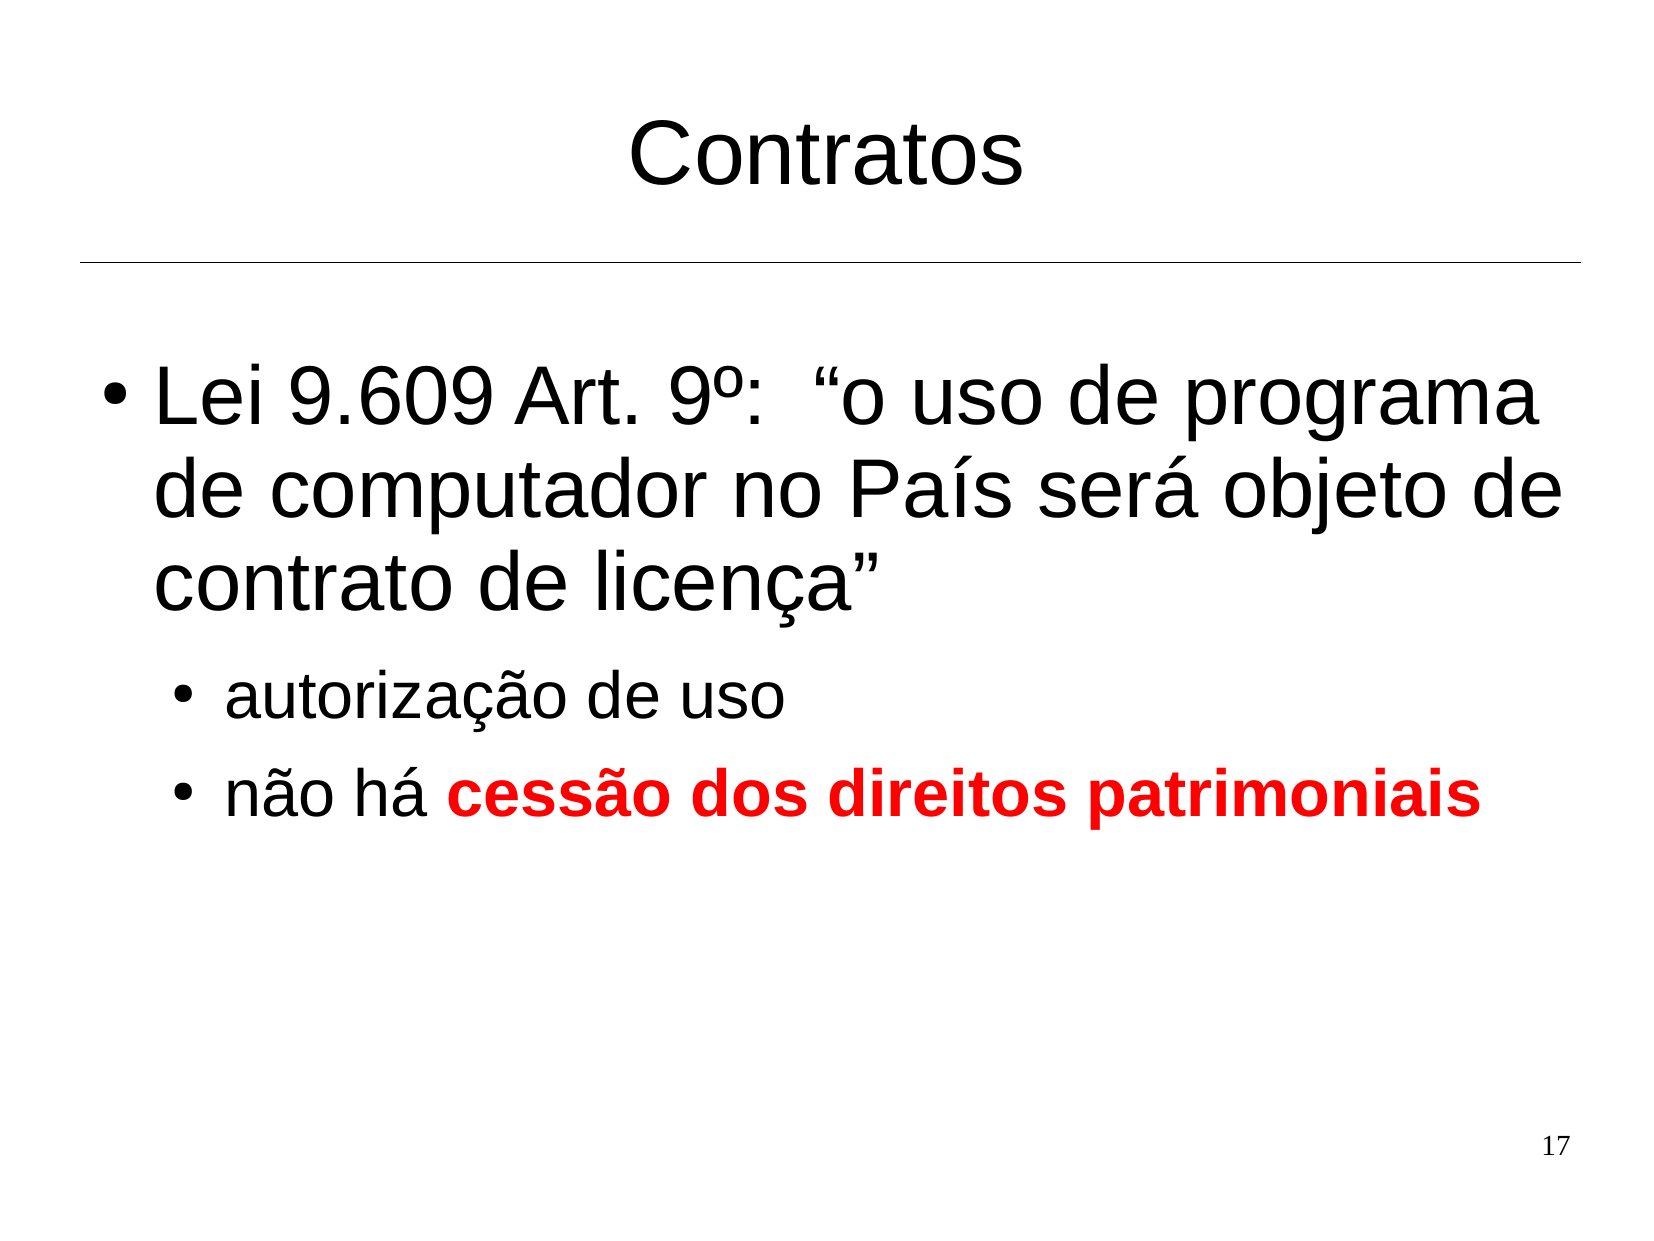

# Contratos
Lei 9.609 Art. 9º: “o uso de programa de computador no País será objeto de contrato de licença”
autorização de uso
não há cessão dos direitos patrimoniais
17